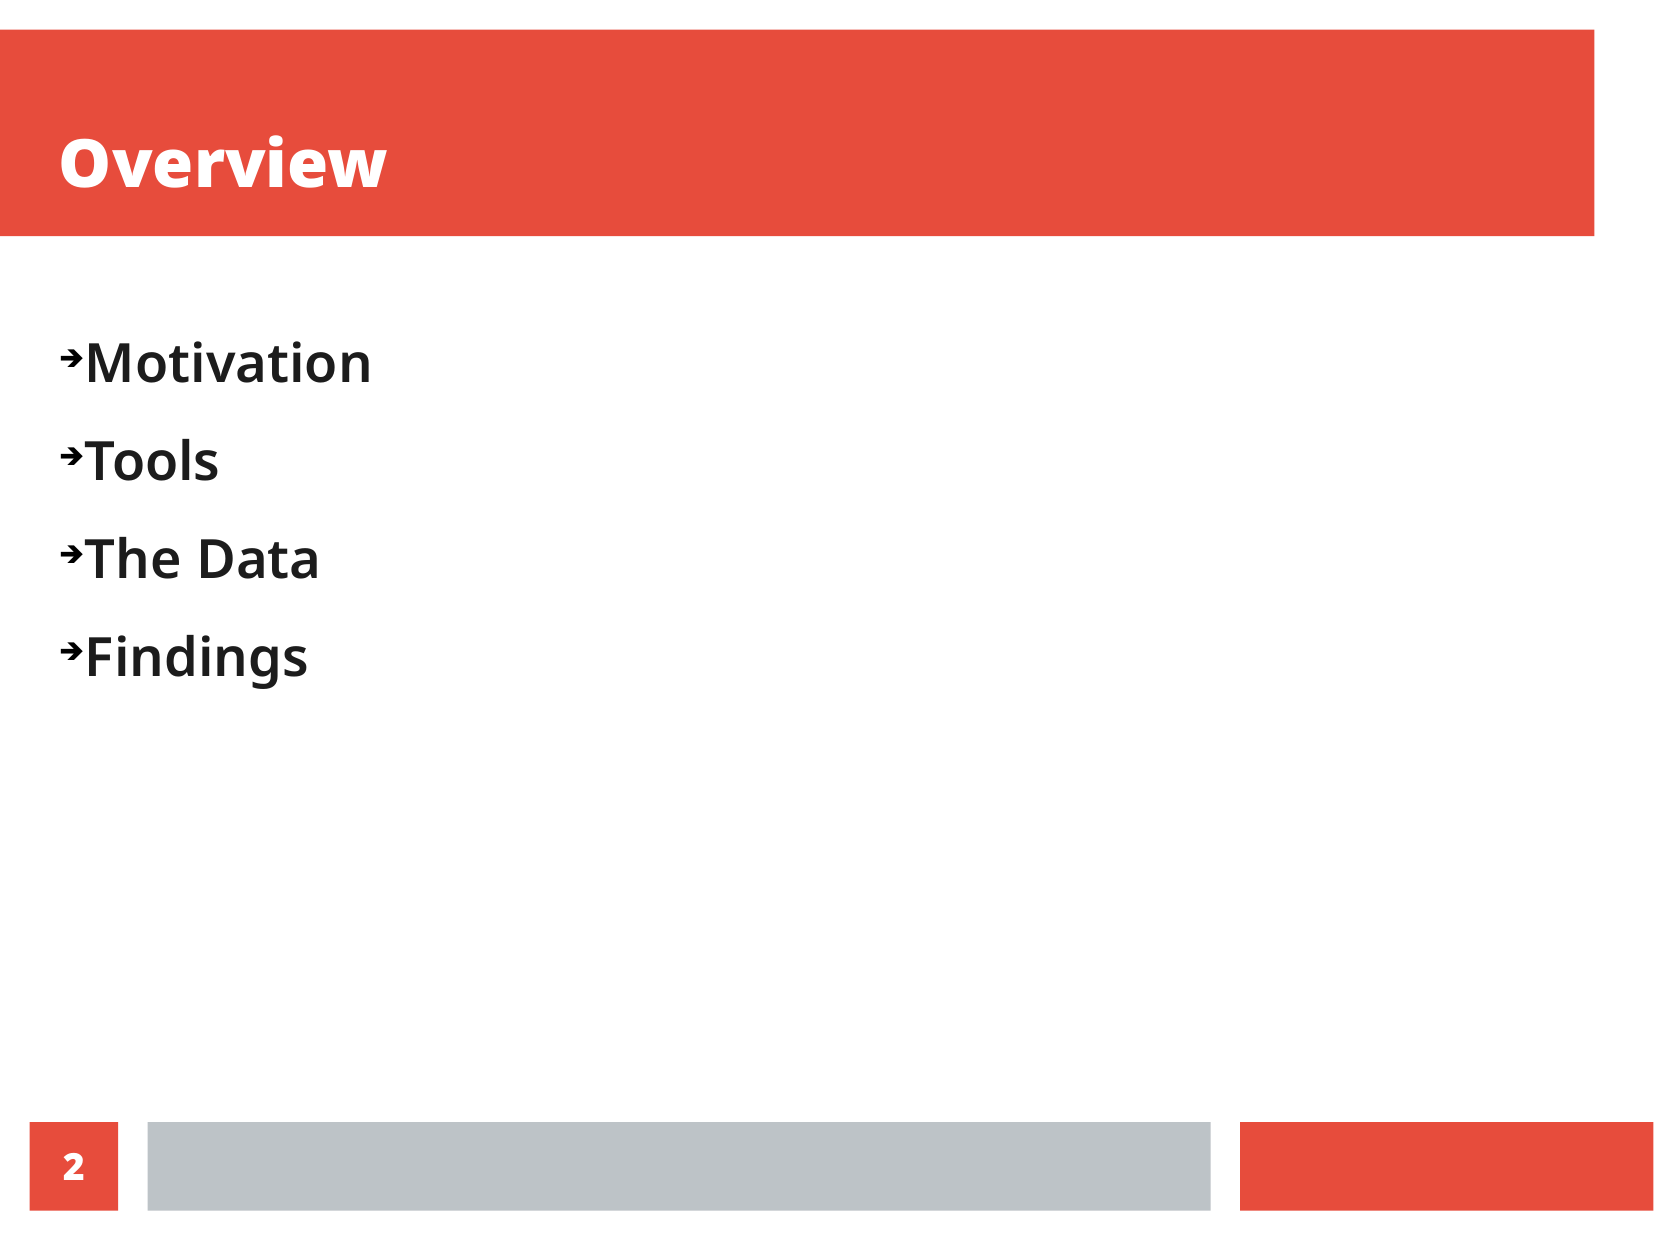

# Overview
Motivation
Tools
The Data
Findings
2